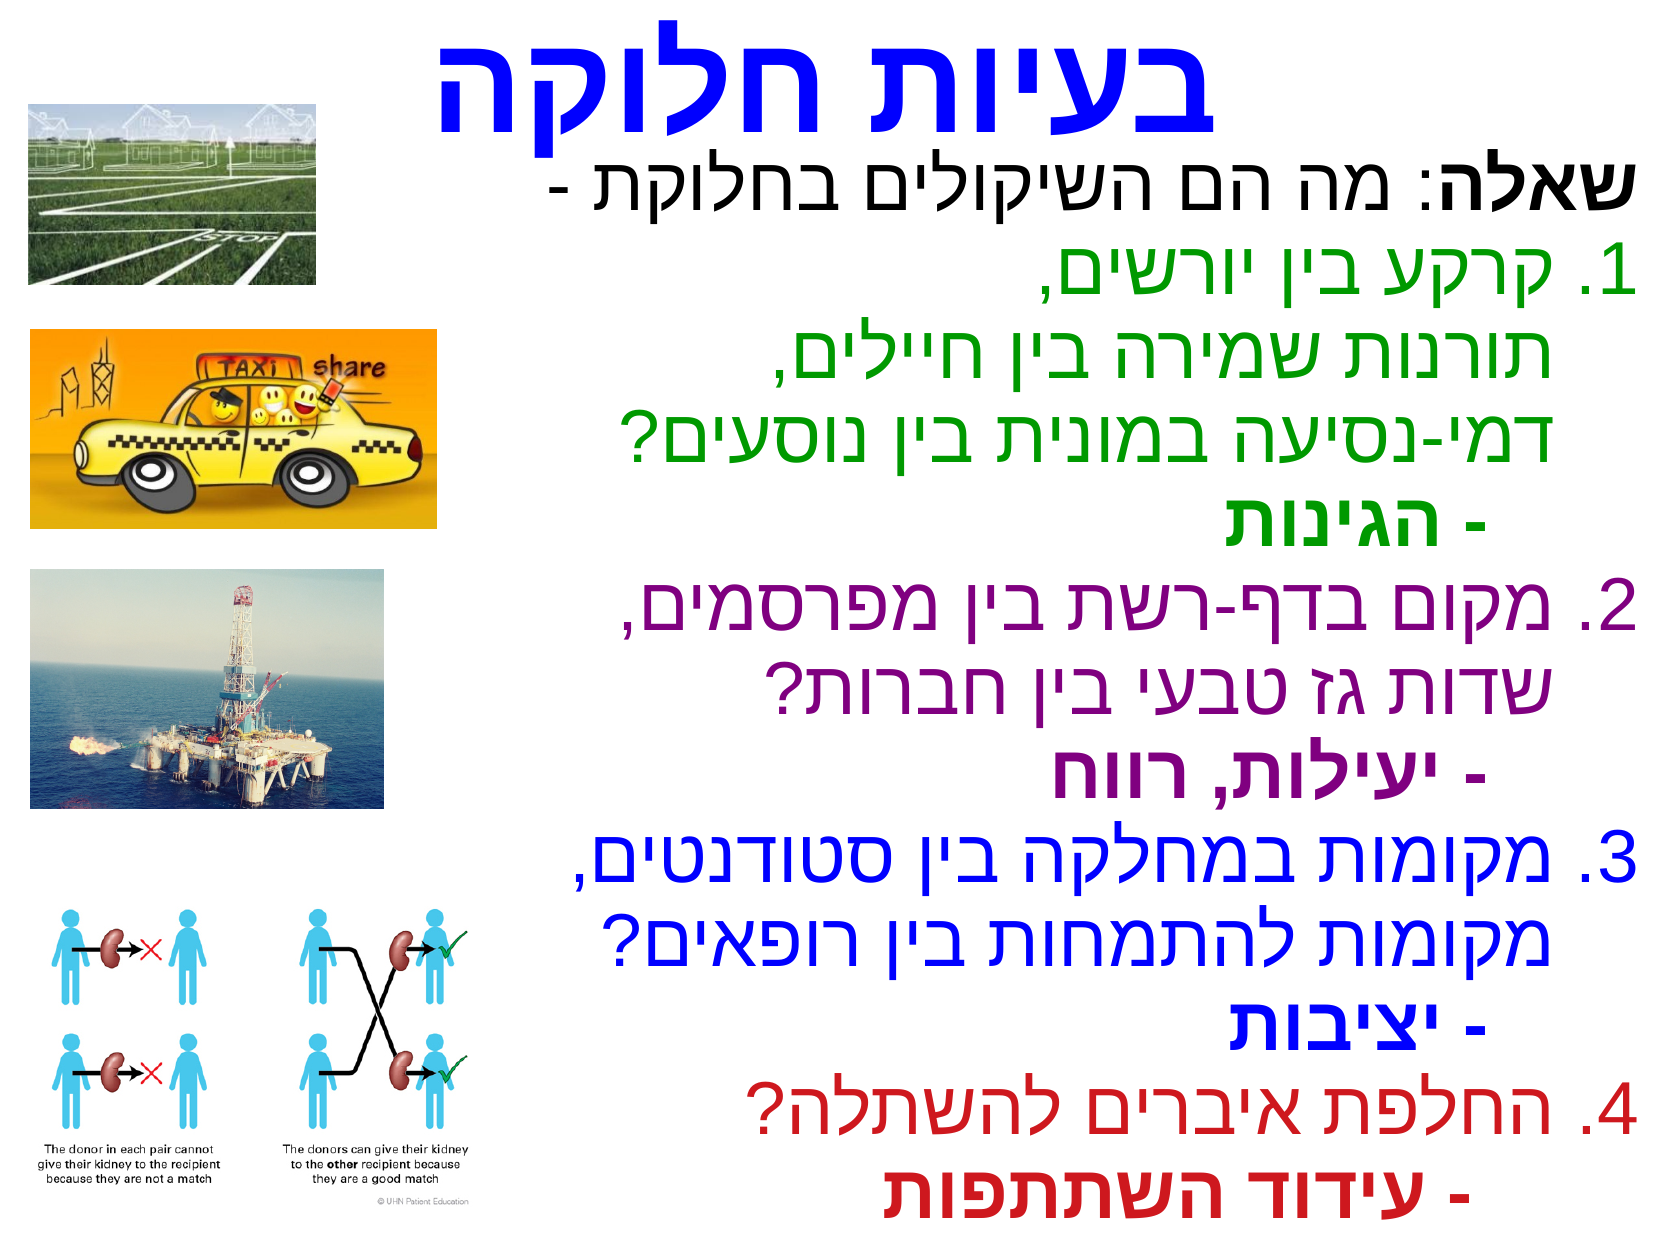

# בעיות חלוקה
שאלה: מה הם השיקולים בחלוקת -
1. קרקע בין יורשים,
 תורנות שמירה בין חיילים,
 דמי-נסיעה במונית בין נוסעים?
			- הגינות
2. מקום בדף-רשת בין מפרסמים,
 שדות גז טבעי בין חברות?
			- יעילות, רווח
3. מקומות במחלקה בין סטודנטים,
 מקומות להתמחות בין רופאים?
			- יציבות
4. החלפת איברים להשתלה?
 - עידוד השתתפות